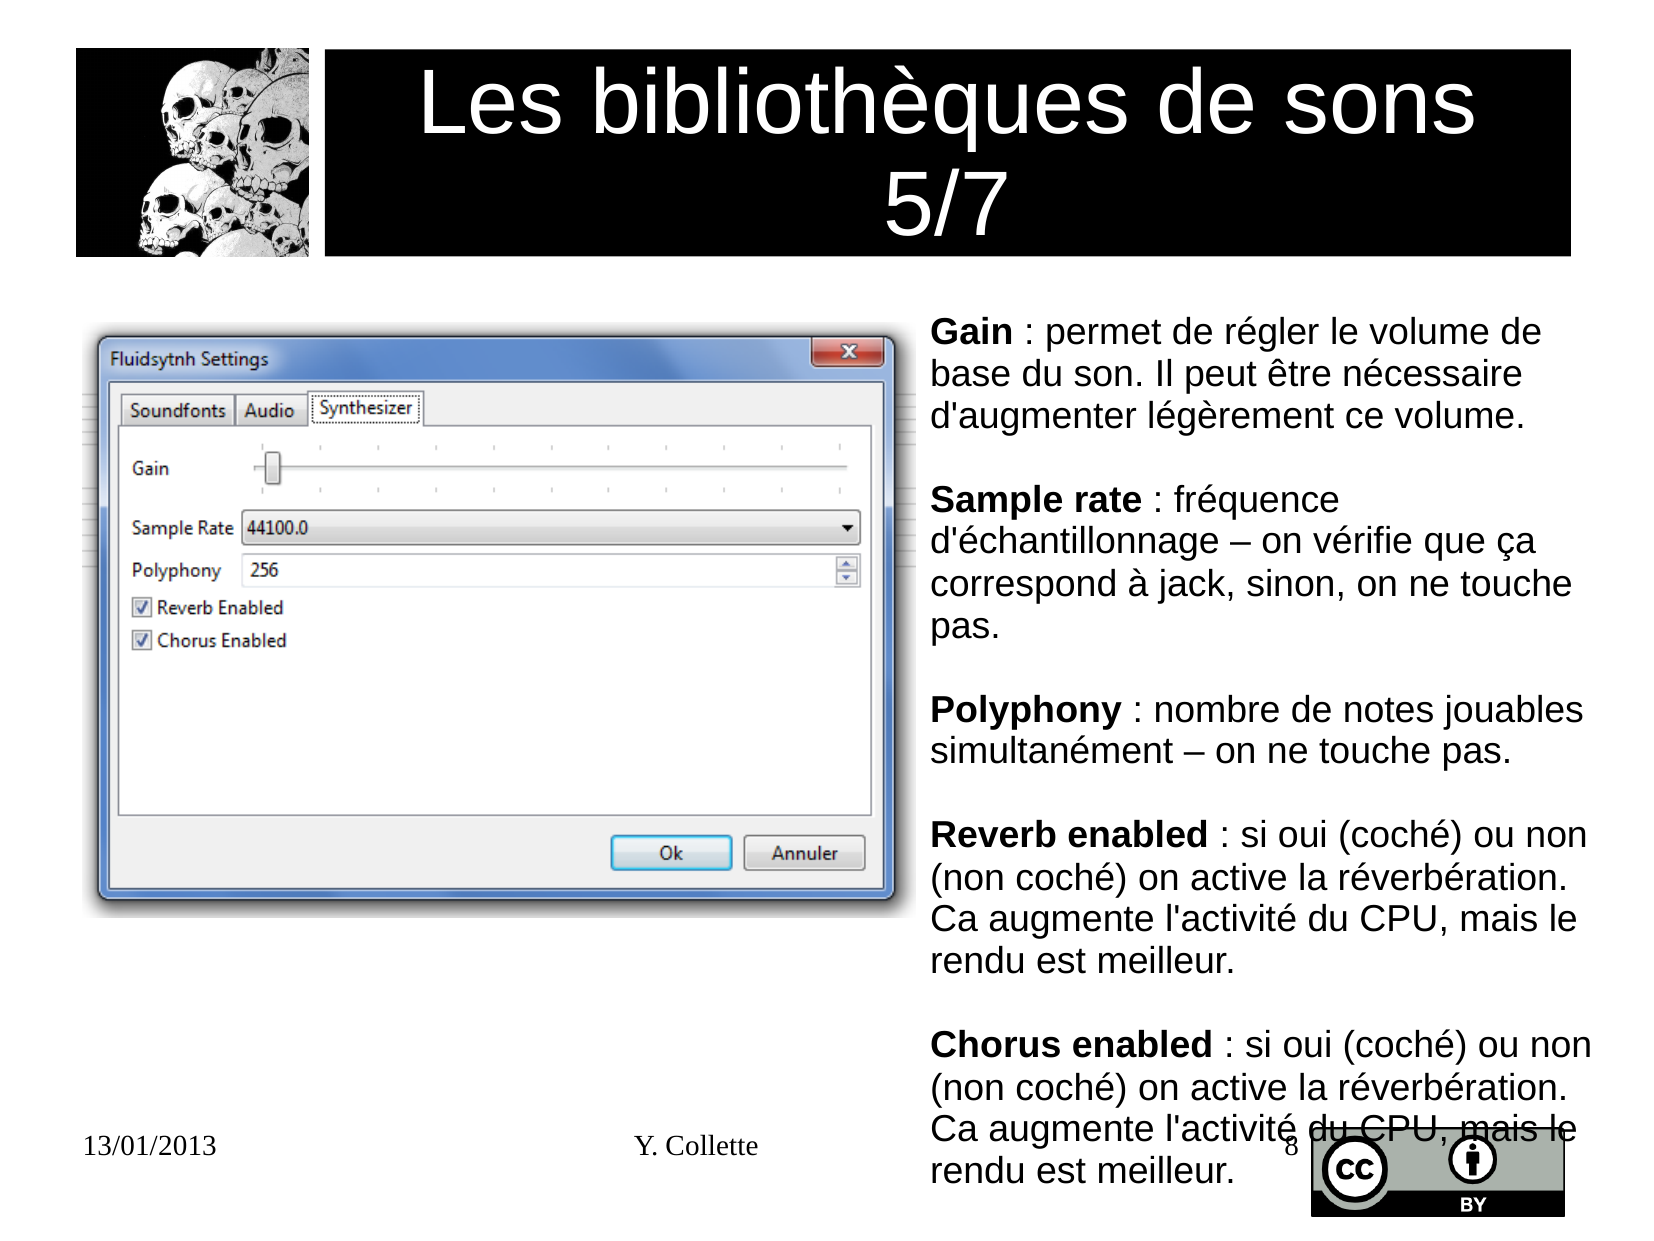

# Les bibliothèques de sons 5/7
Gain : permet de régler le volume de base du son. Il peut être nécessaire d'augmenter légèrement ce volume.
Sample rate : fréquence d'échantillonnage – on vérifie que ça correspond à jack, sinon, on ne touche pas.
Polyphony : nombre de notes jouables simultanément – on ne touche pas.
Reverb enabled : si oui (coché) ou non (non coché) on active la réverbération. Ca augmente l'activité du CPU, mais le rendu est meilleur.
Chorus enabled : si oui (coché) ou non (non coché) on active la réverbération. Ca augmente l'activité du CPU, mais le rendu est meilleur.
Y. Collette
8